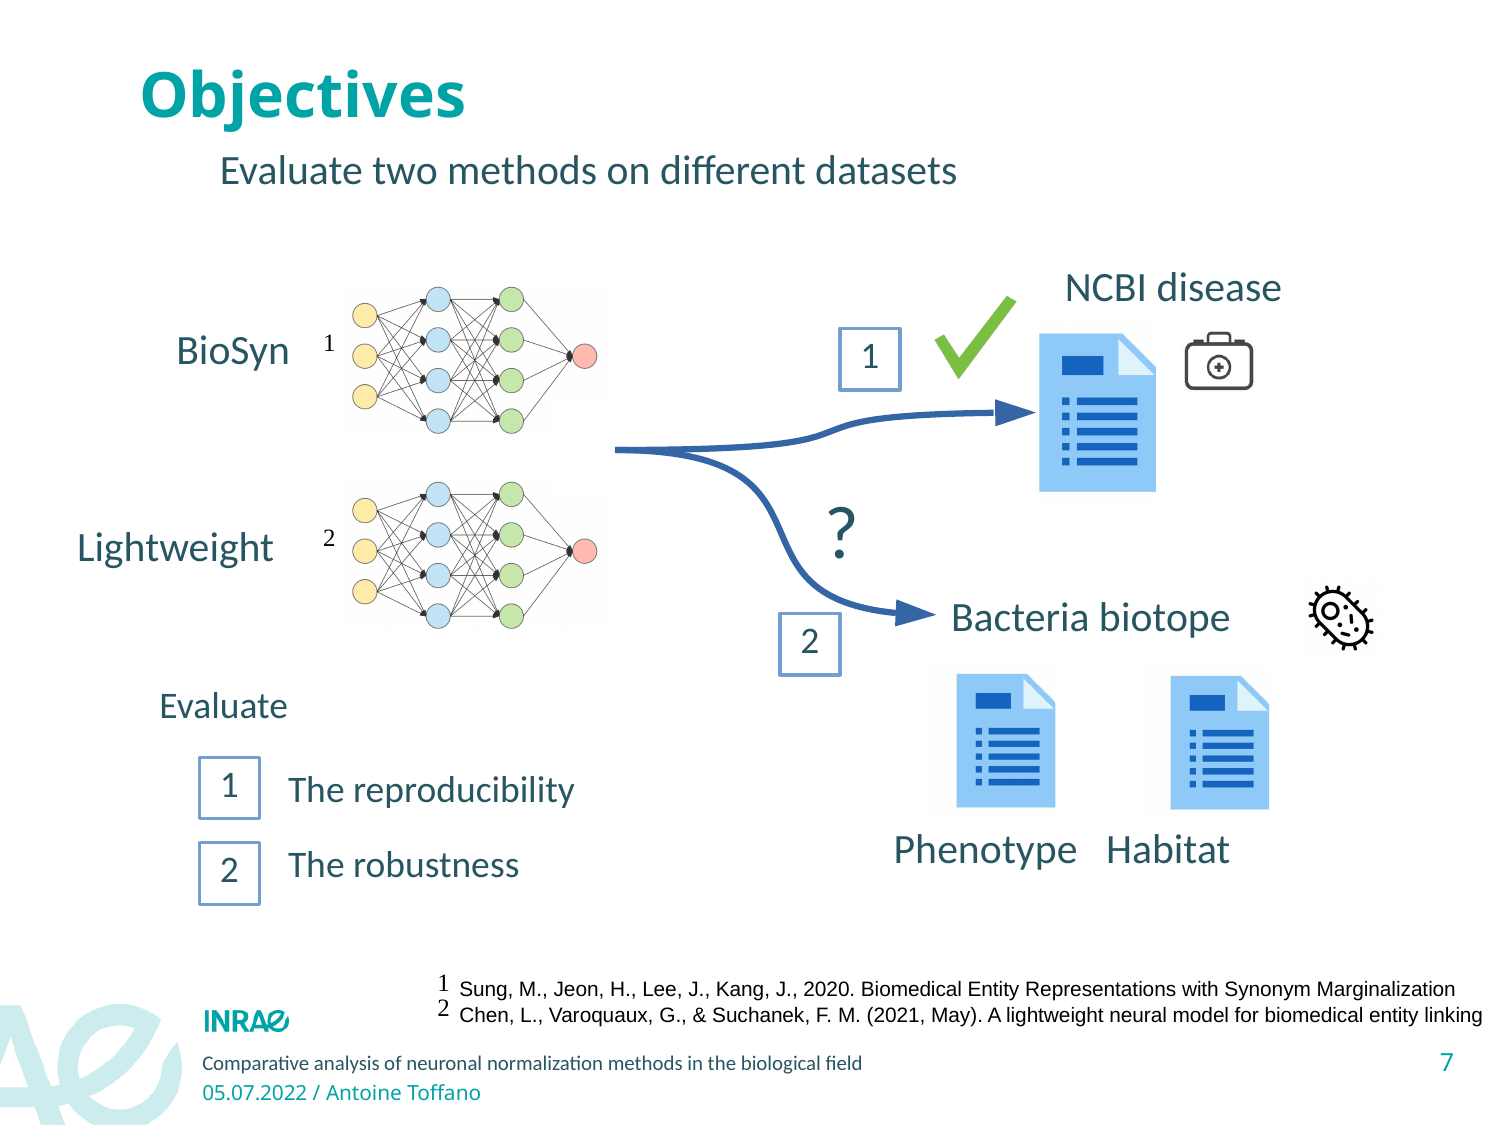

Objectives
Evaluate two methods on different datasets
NCBI disease
BioSyn
1
?
Lightweight
Bacteria biotope
2
Evaluate
 The reproducibility
 The robustness
1
 Phenotype Habitat
2
Sung, M., Jeon, H., Lee, J., Kang, J., 2020. Biomedical Entity Representations with Synonym Marginalization
Chen, L., Varoquaux, G., & Suchanek, F. M. (2021, May). A lightweight neural model for biomedical entity linking